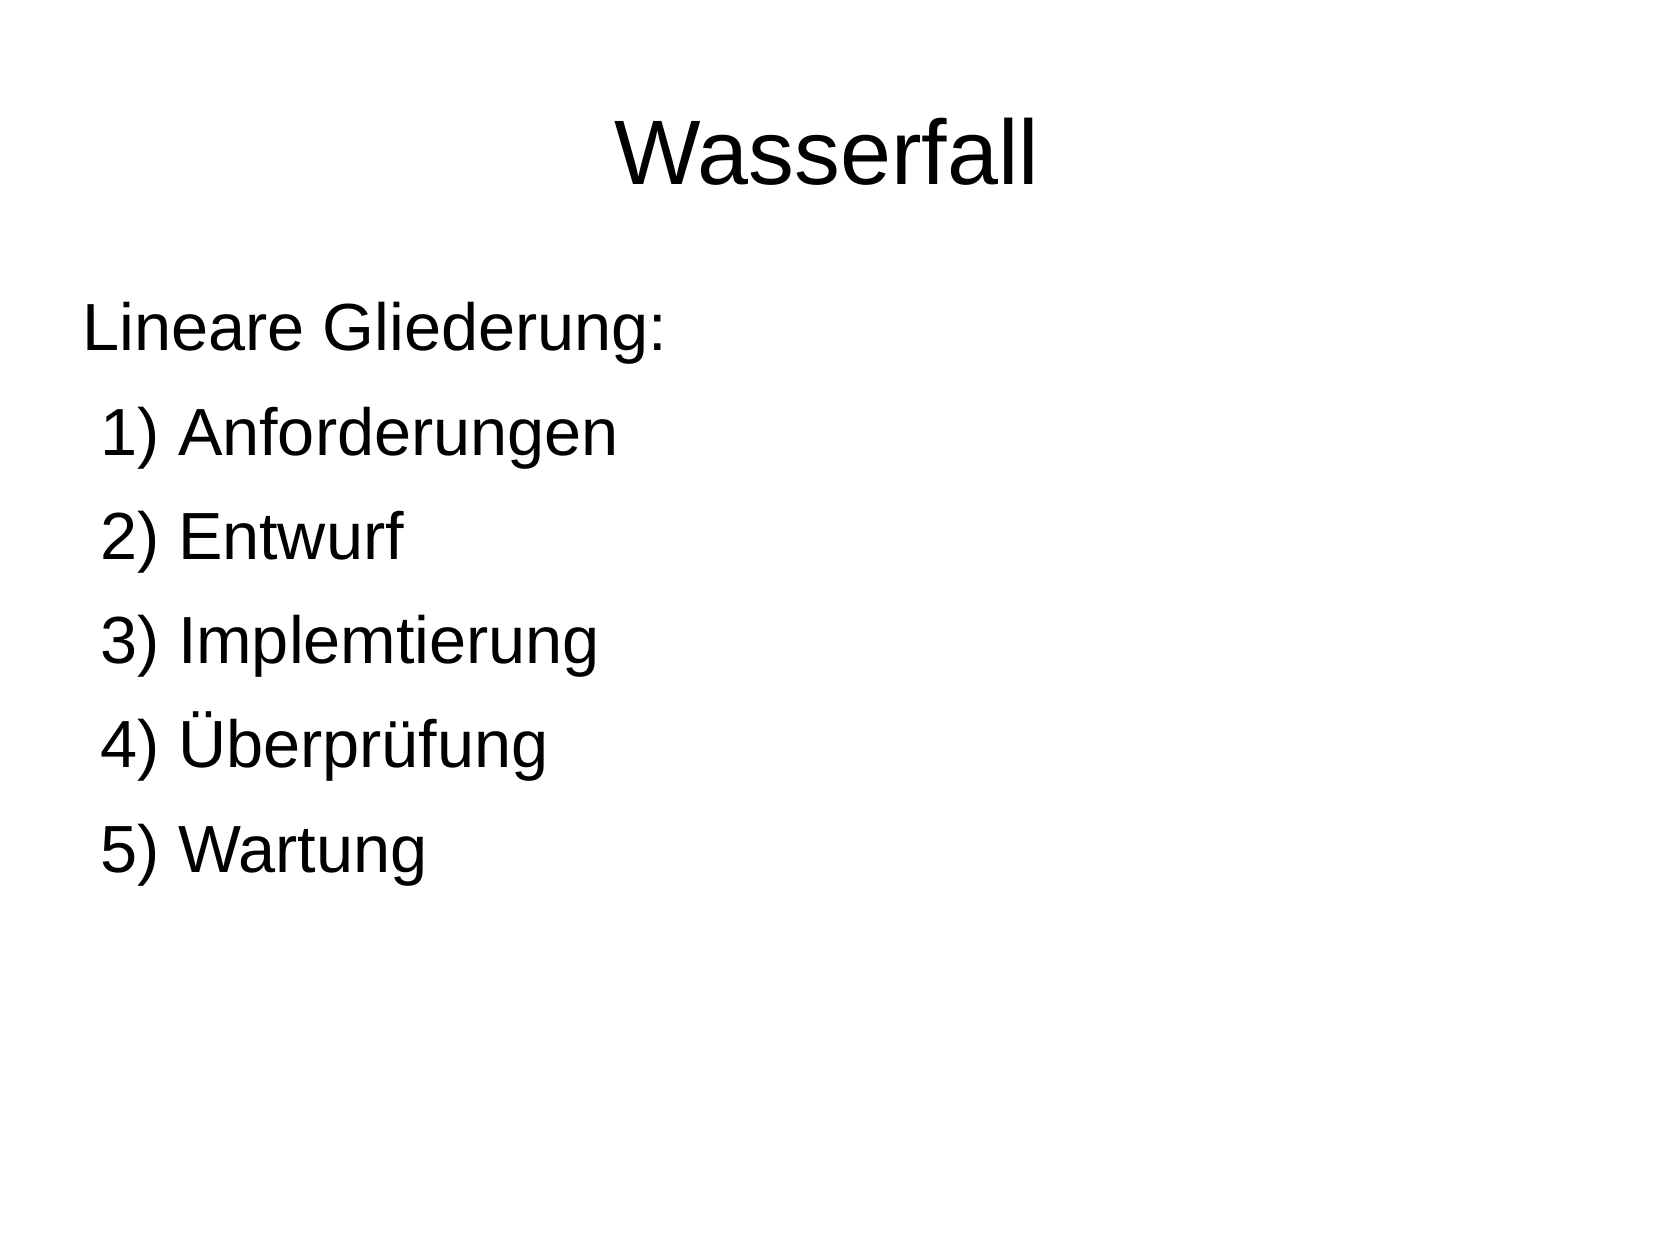

# Wasserfall
Lineare Gliederung:
 Anforderungen
 Entwurf
 Implemtierung
 Überprüfung
 Wartung